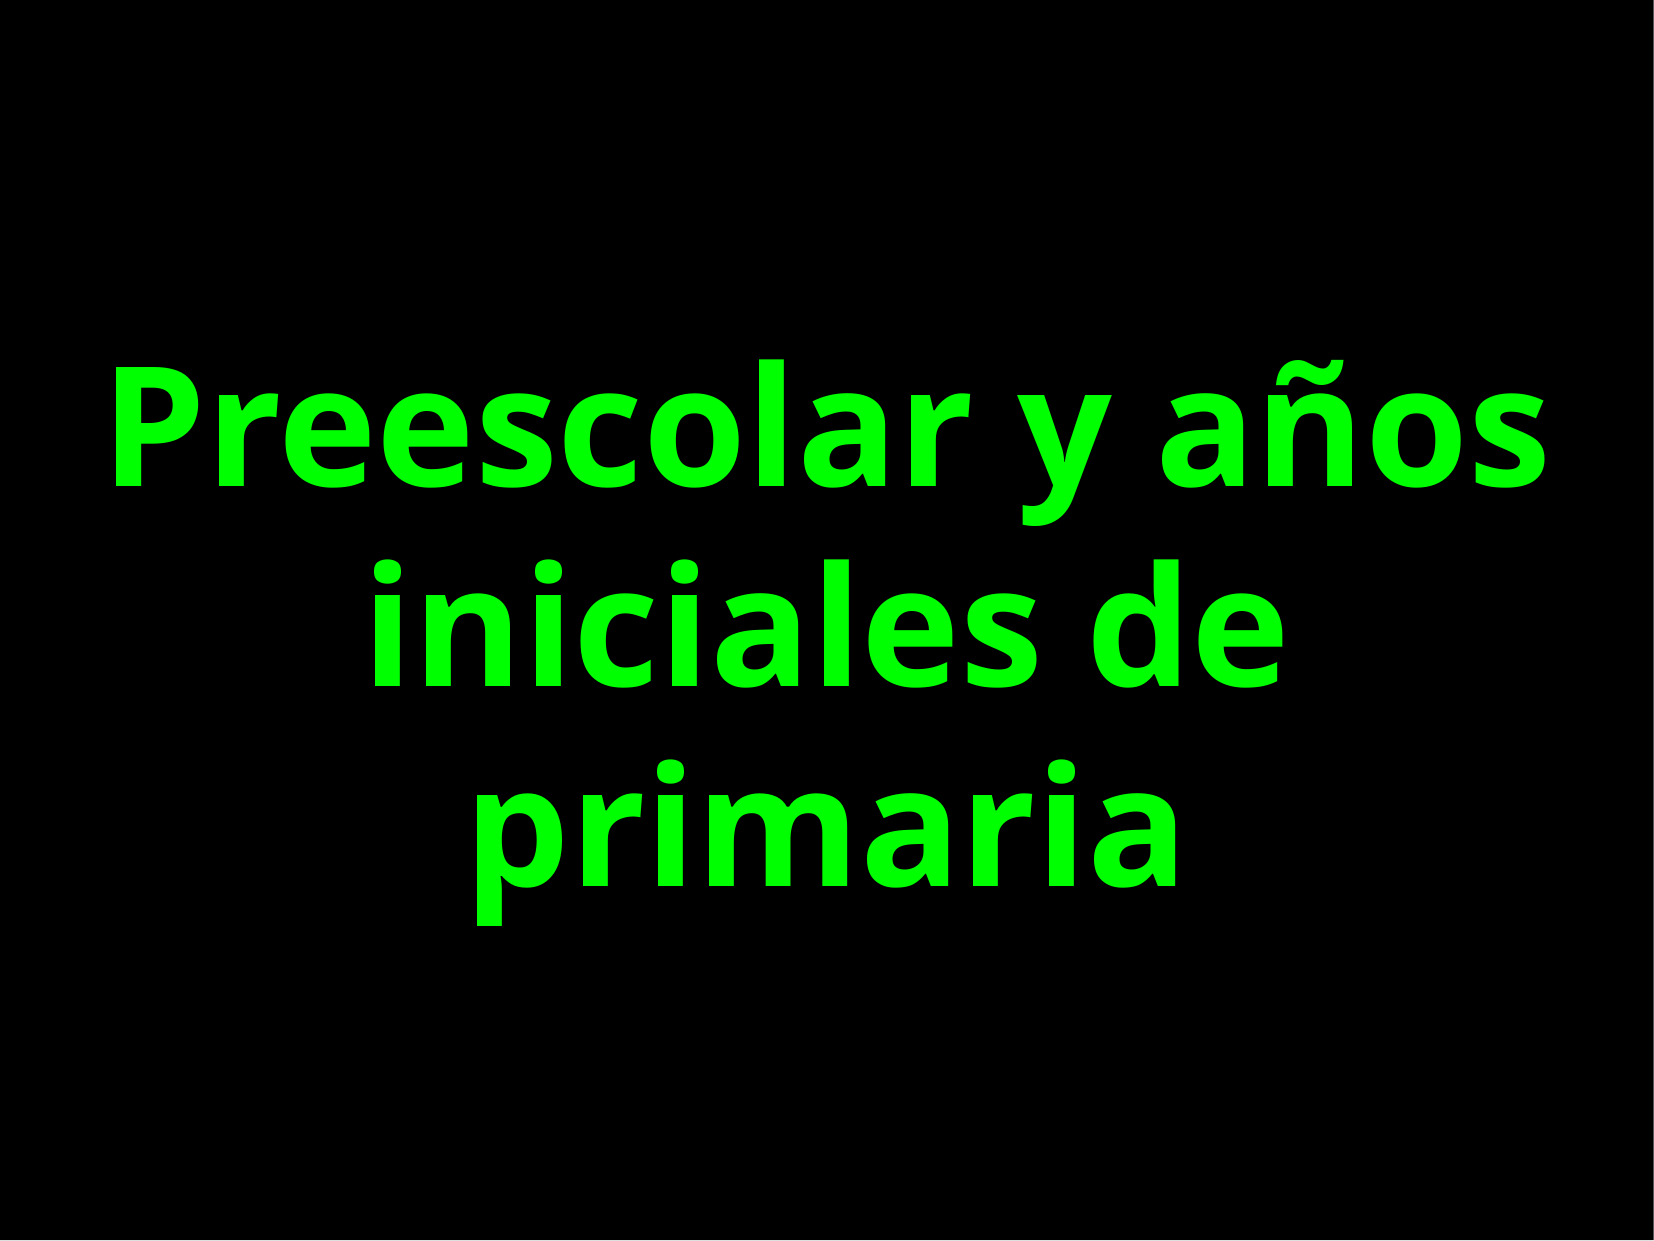

# Preescolar y años iniciales de primaria